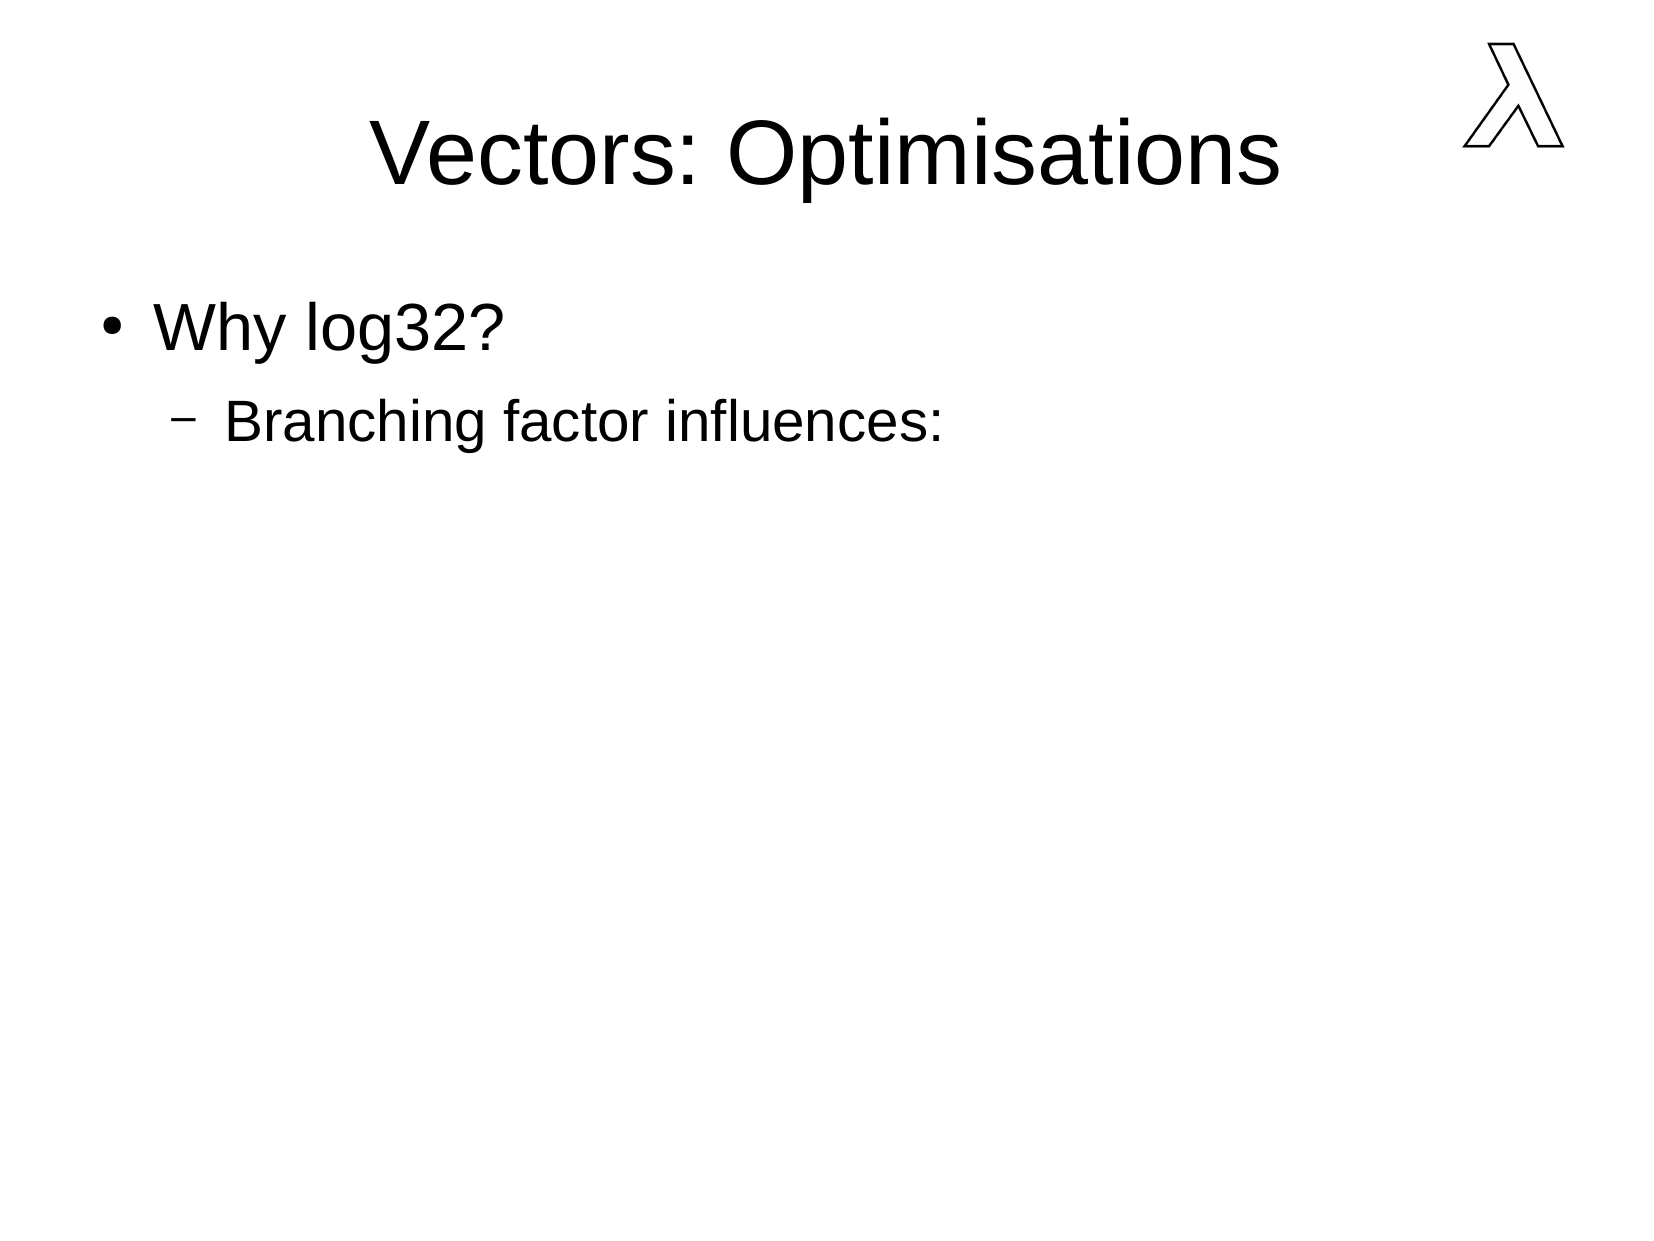

# Vectors: Optimisations
Why log32?
Branching factor influences: